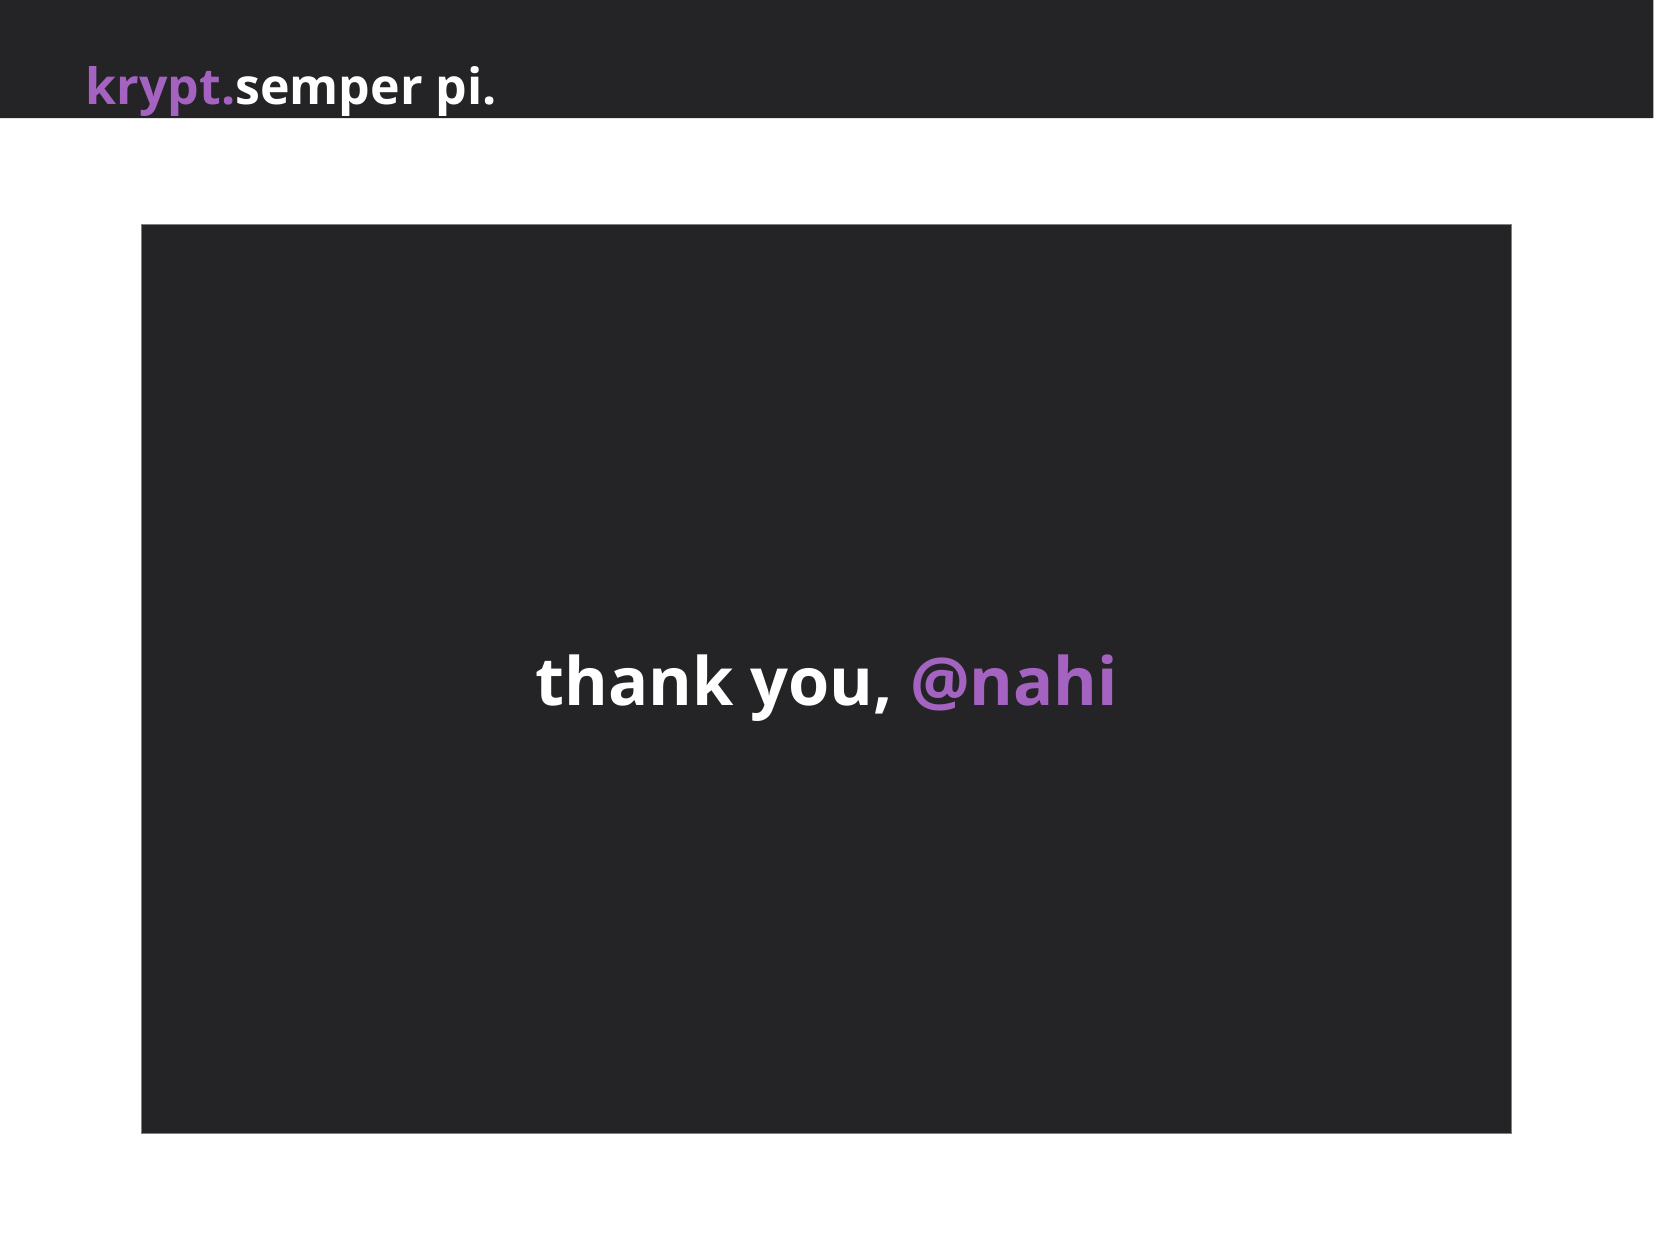

krypt.semper pi.
thank you, @nahi
krypt first of all is a framework